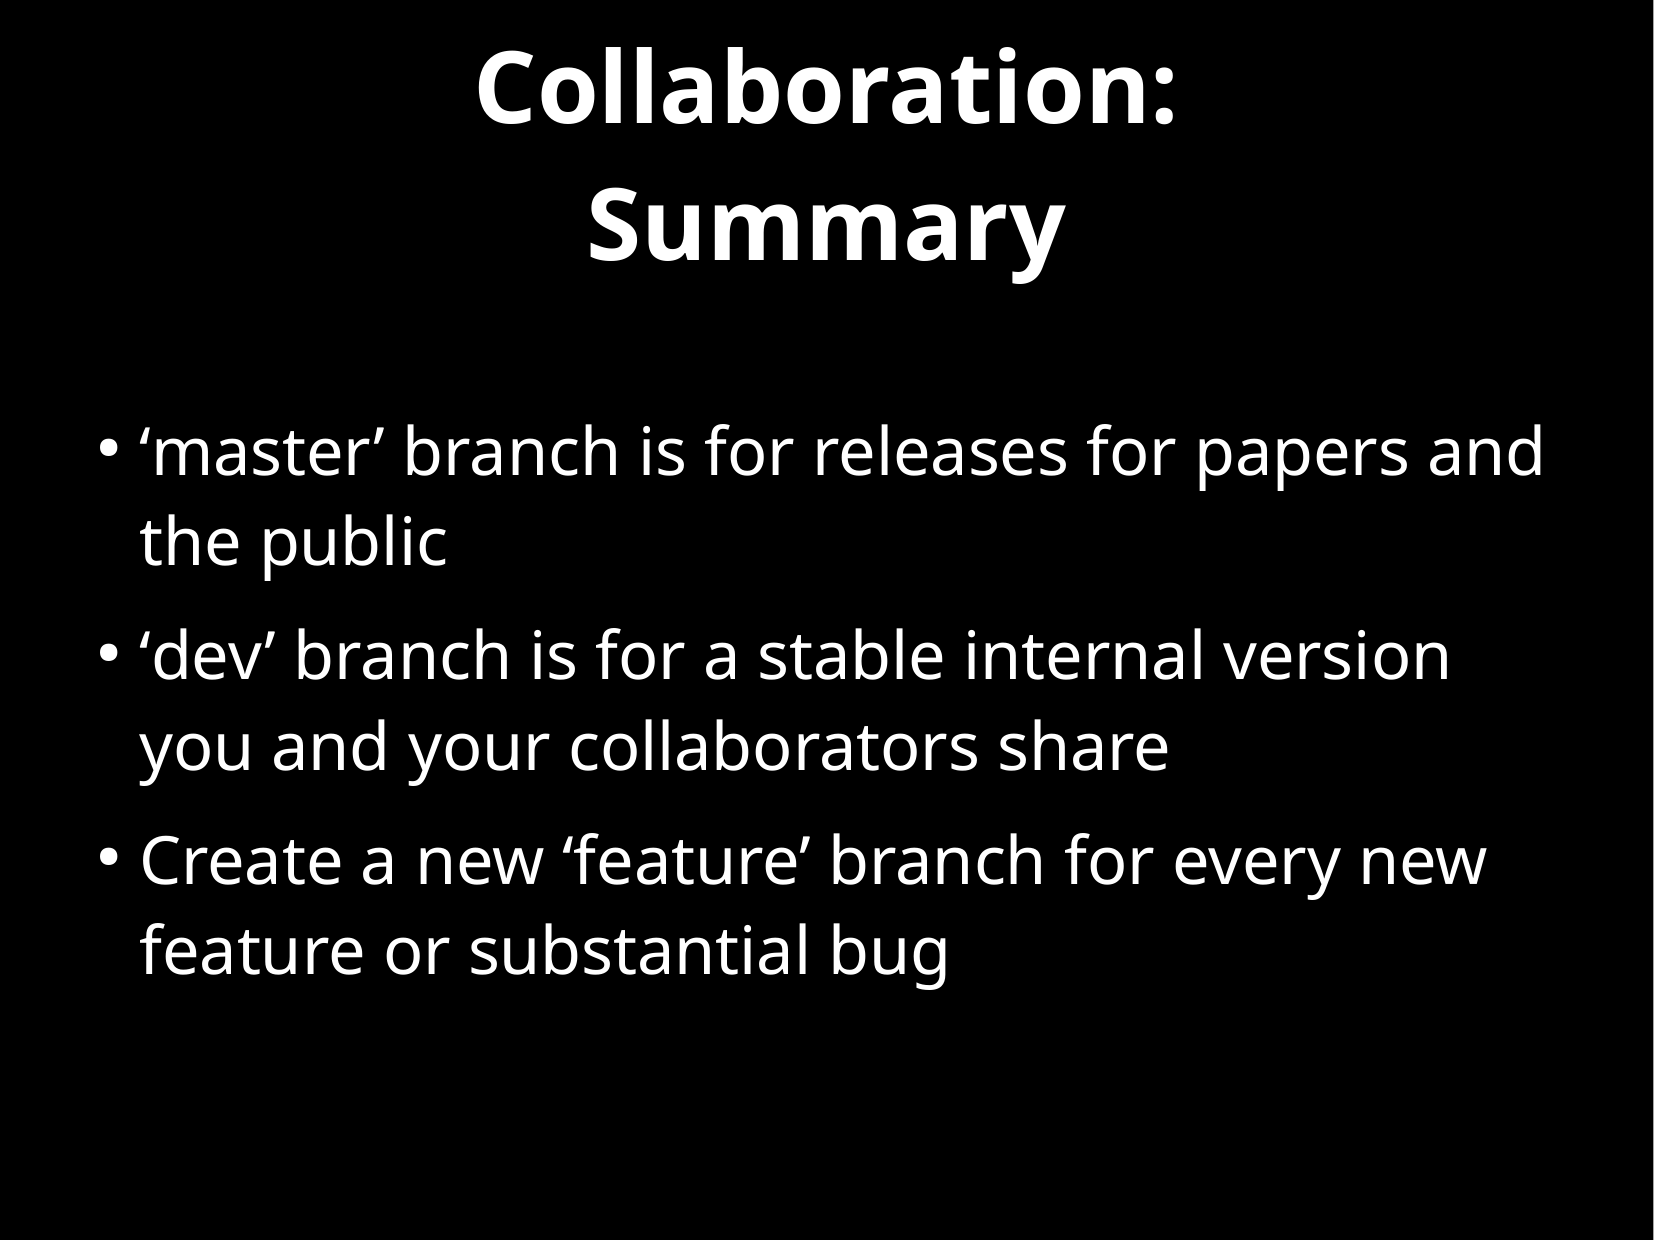

# Collaboration: Summary
‘master’ branch is for releases for papers and the public
‘dev’ branch is for a stable internal version you and your collaborators share
Create a new ‘feature’ branch for every new feature or substantial bug